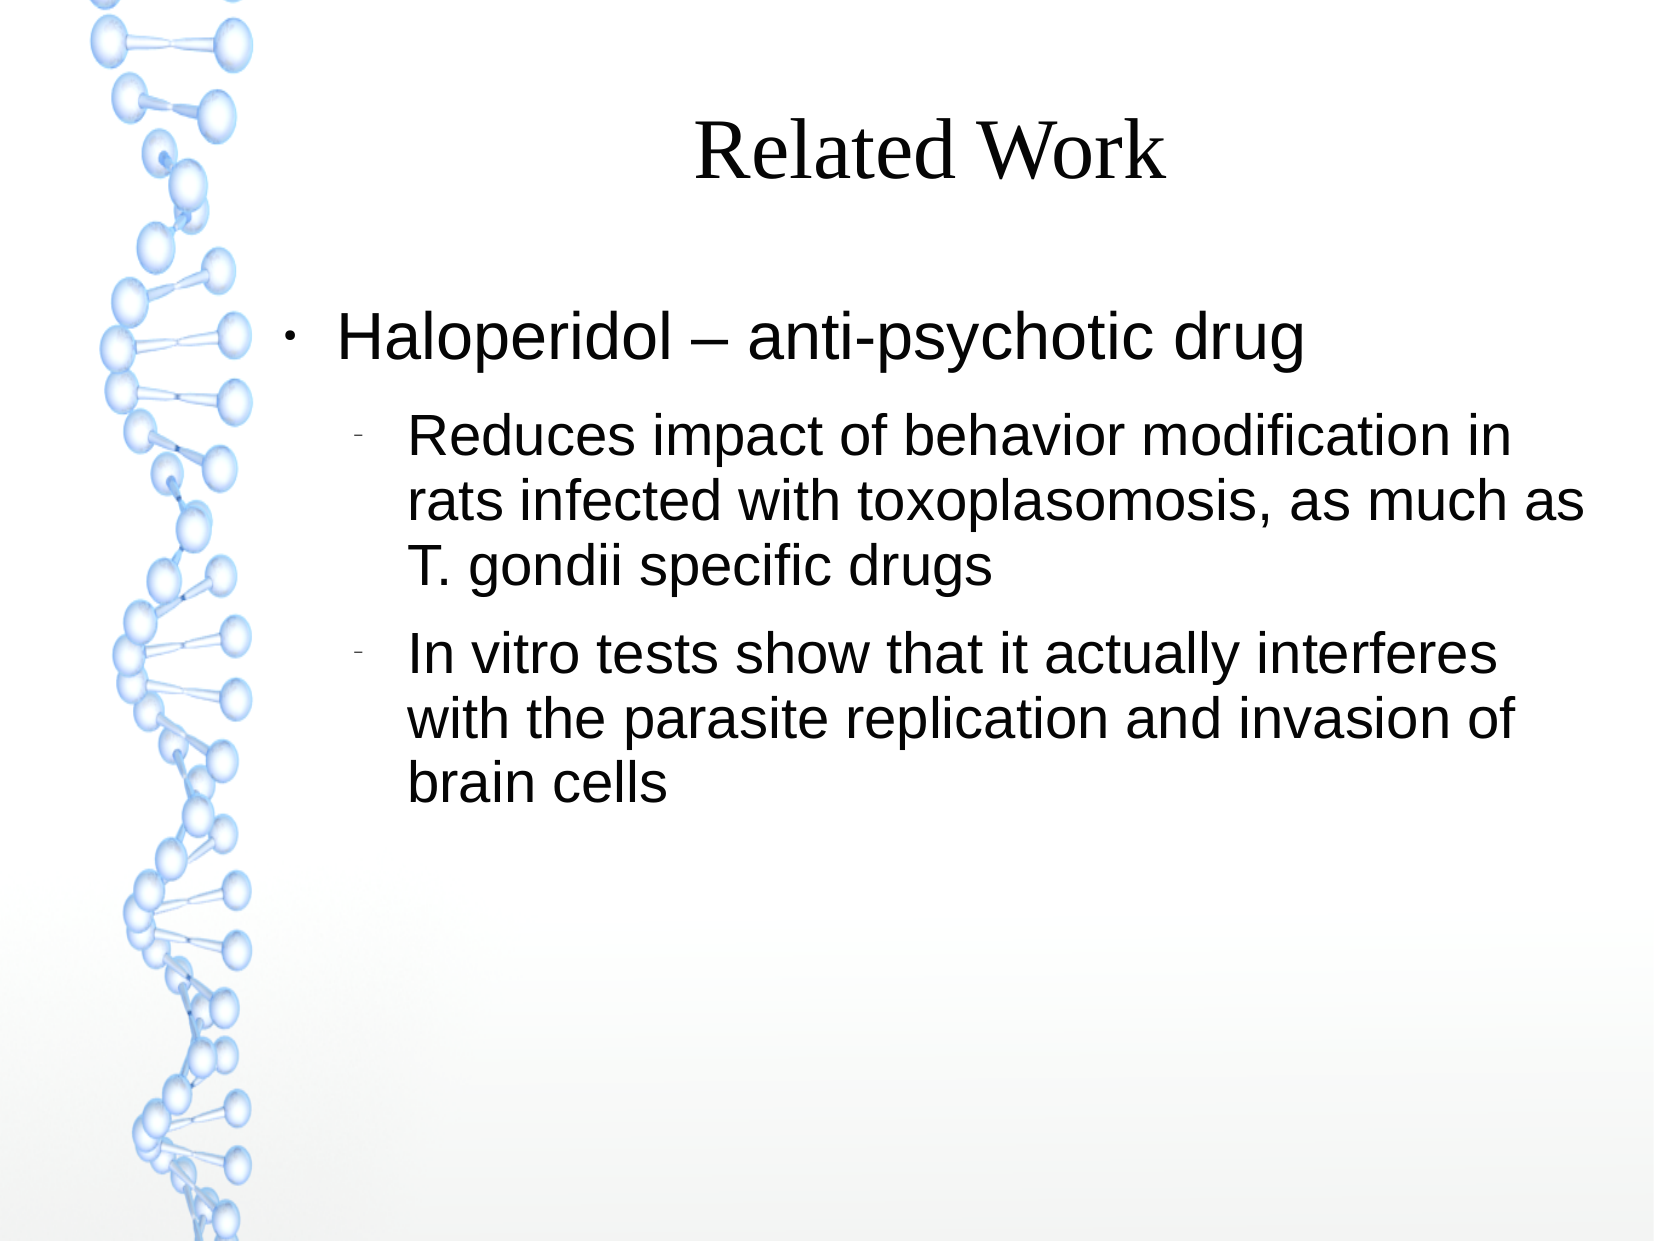

# Related Work
Haloperidol – anti-psychotic drug
Reduces impact of behavior modification in rats infected with toxoplasomosis, as much as T. gondii specific drugs
In vitro tests show that it actually interferes with the parasite replication and invasion of brain cells